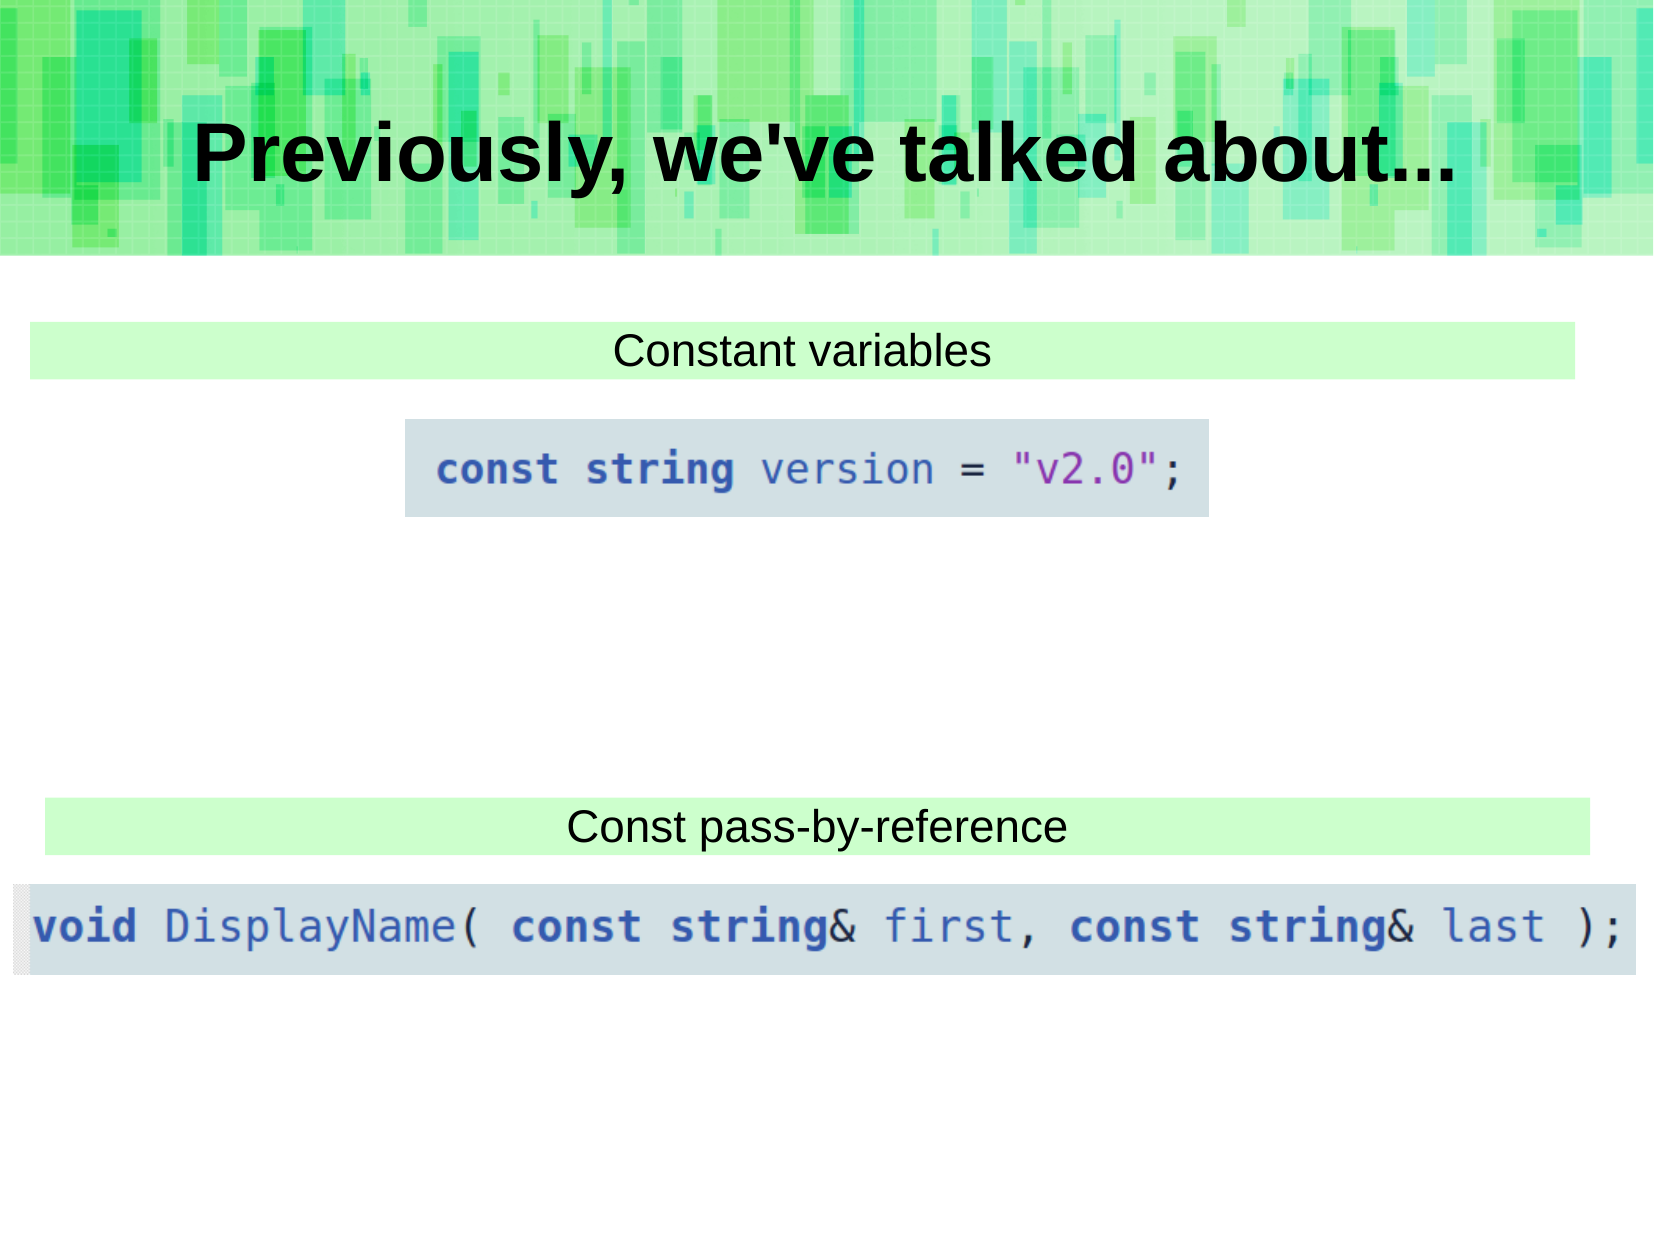

# Previously, we've talked about...
Constant variables
Const pass-by-reference